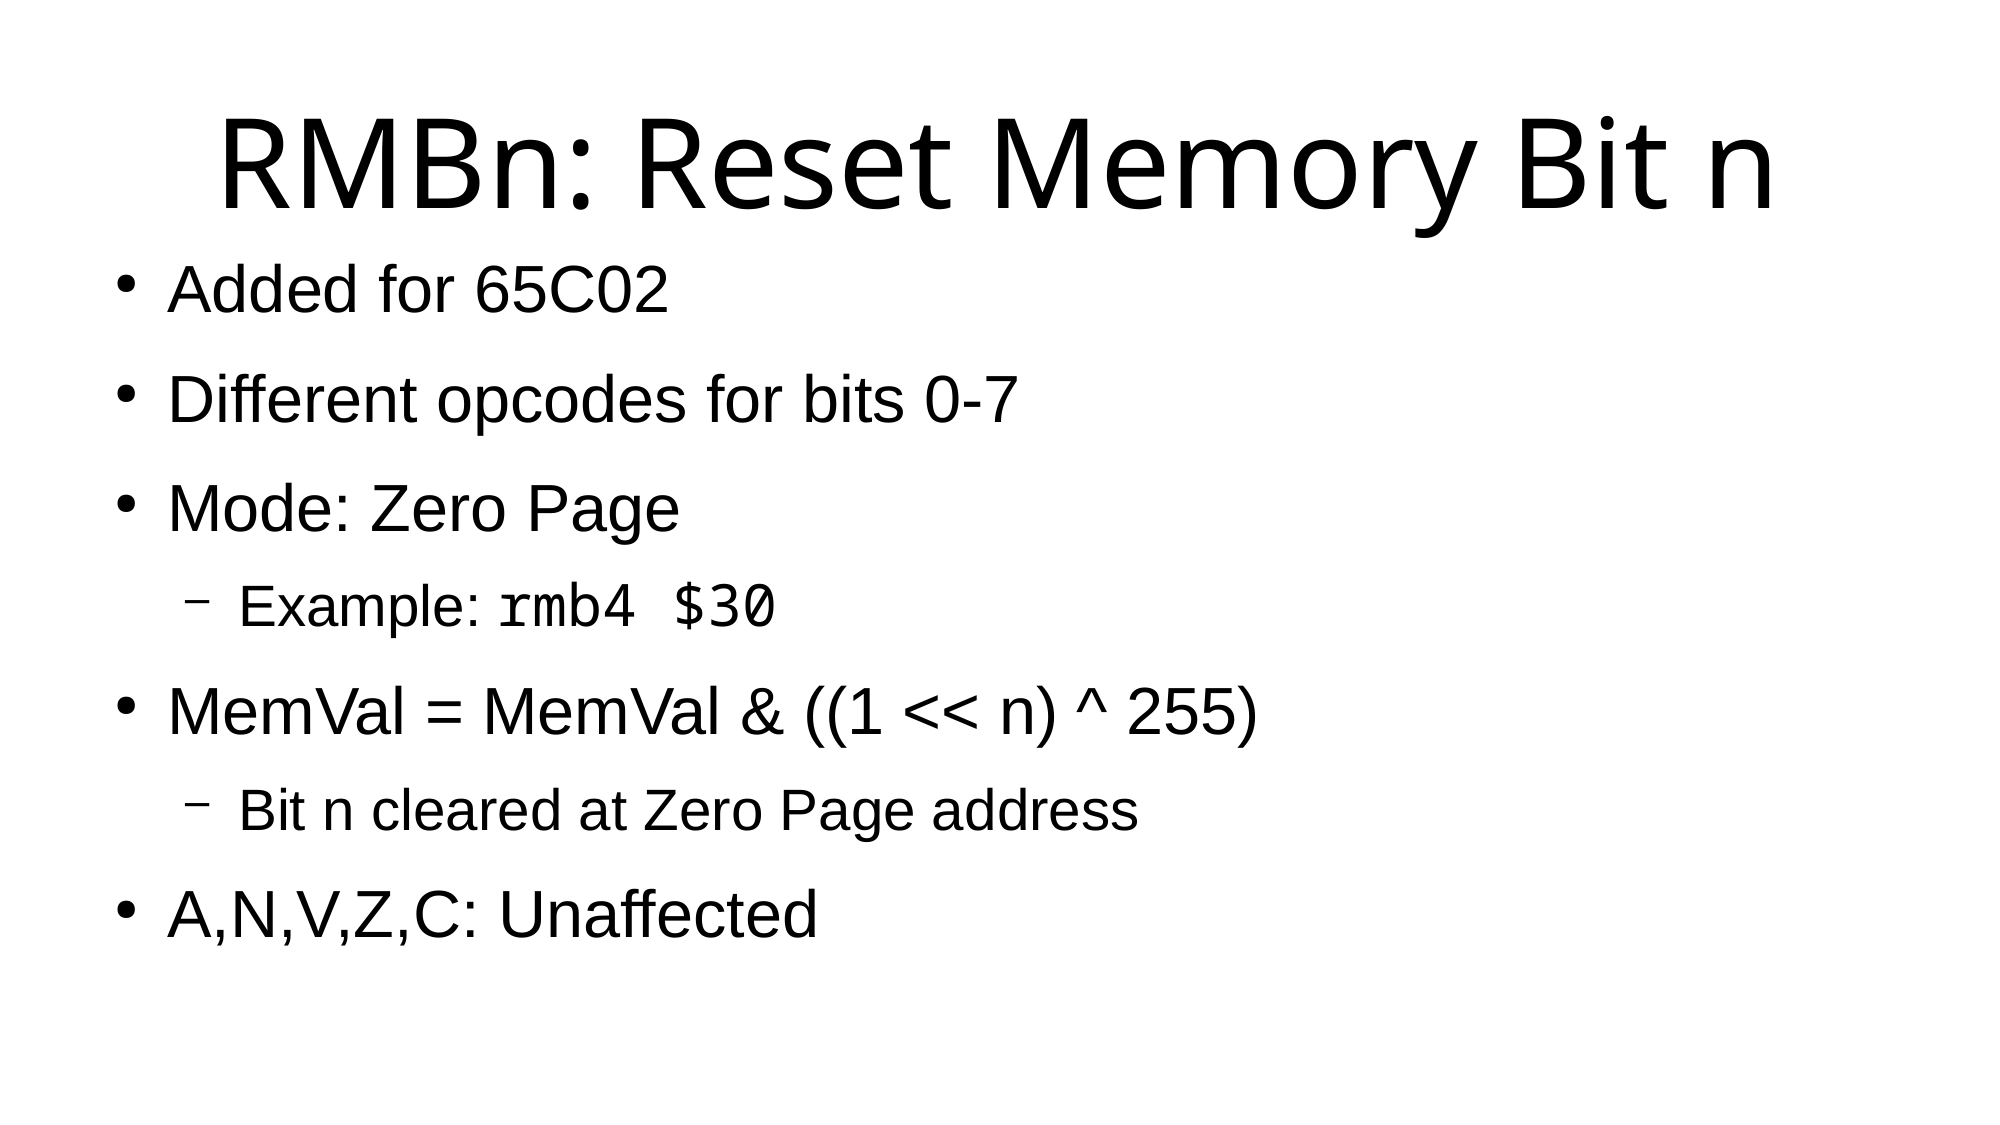

RMBn: Reset Memory Bit n
# Added for 65C02
Different opcodes for bits 0-7
Mode: Zero Page
Example: rmb4 $30
MemVal = MemVal & ((1 << n) ^ 255)
Bit n cleared at Zero Page address
A,N,V,Z,C: Unaffected